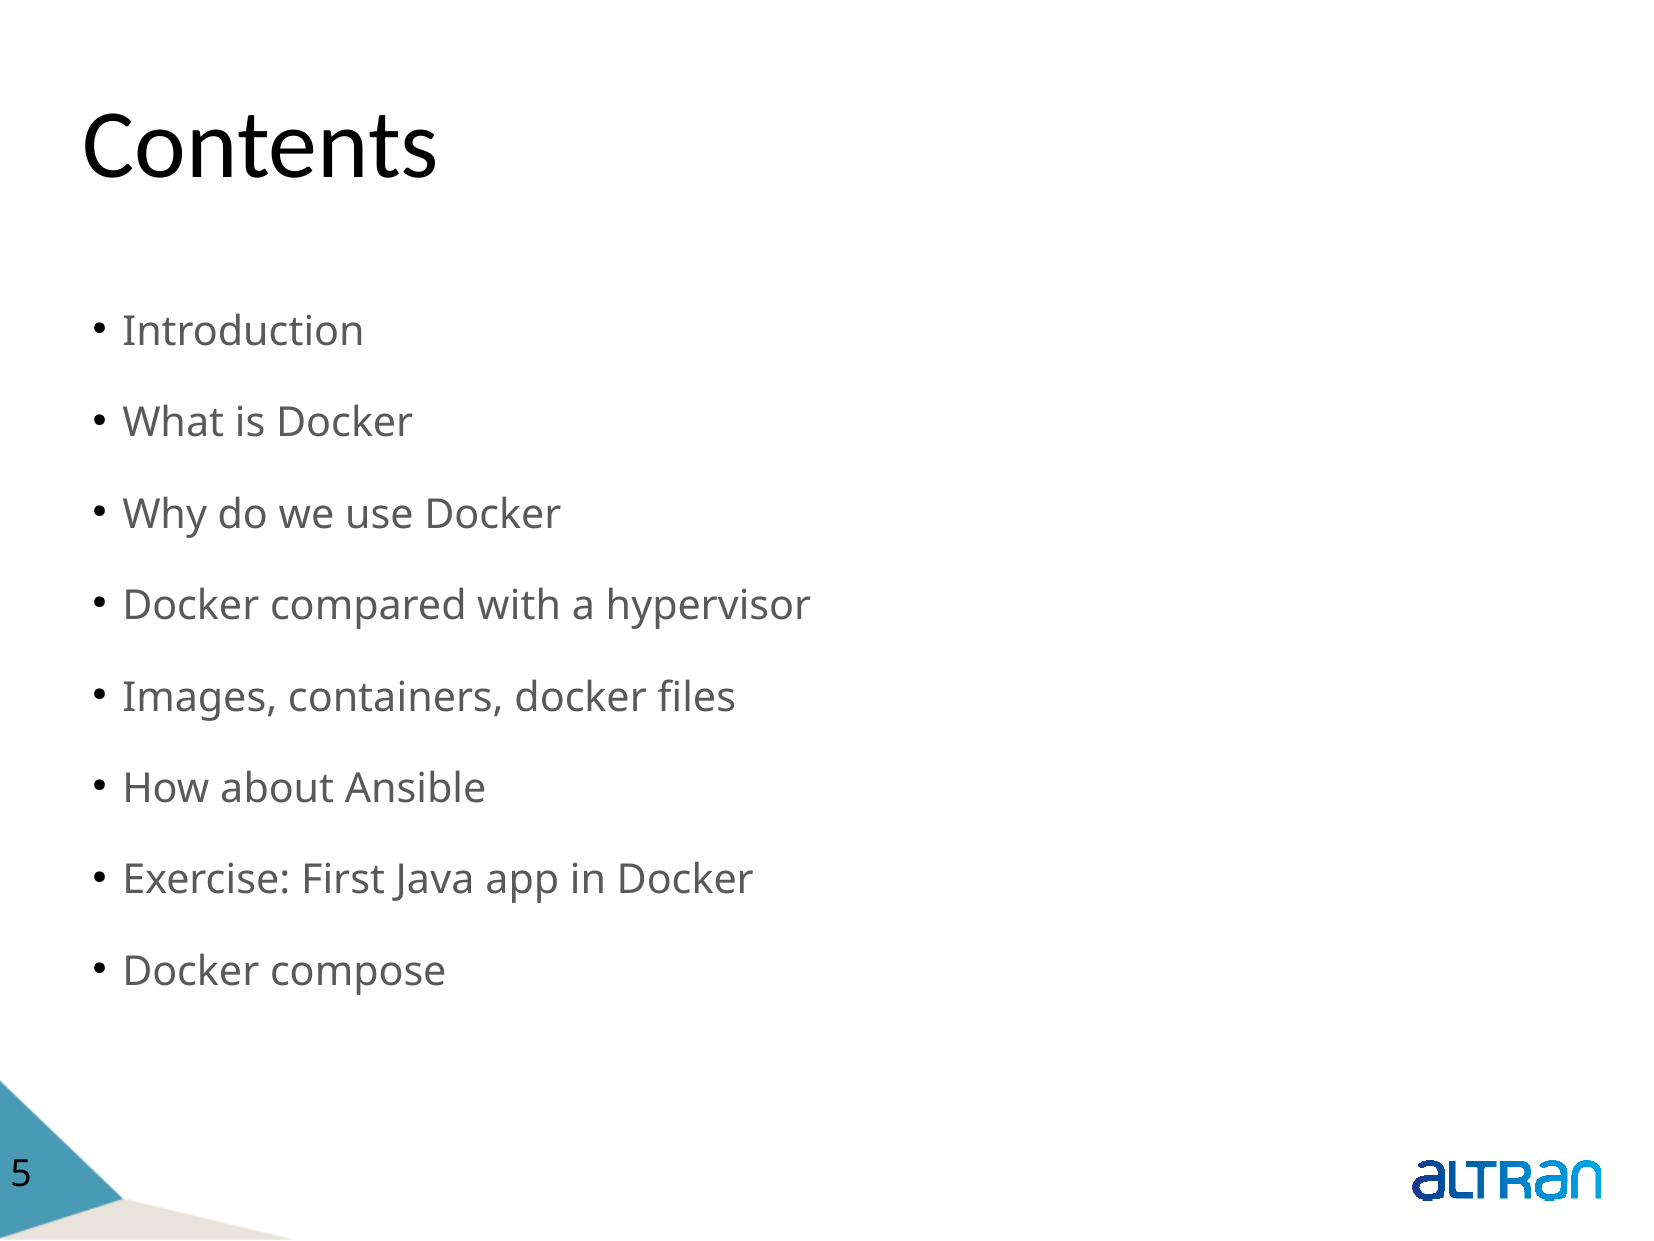

# Contents
Introduction
What is Docker
Why do we use Docker
Docker compared with a hypervisor
Images, containers, docker files
How about Ansible
Exercise: First Java app in Docker
Docker compose
5